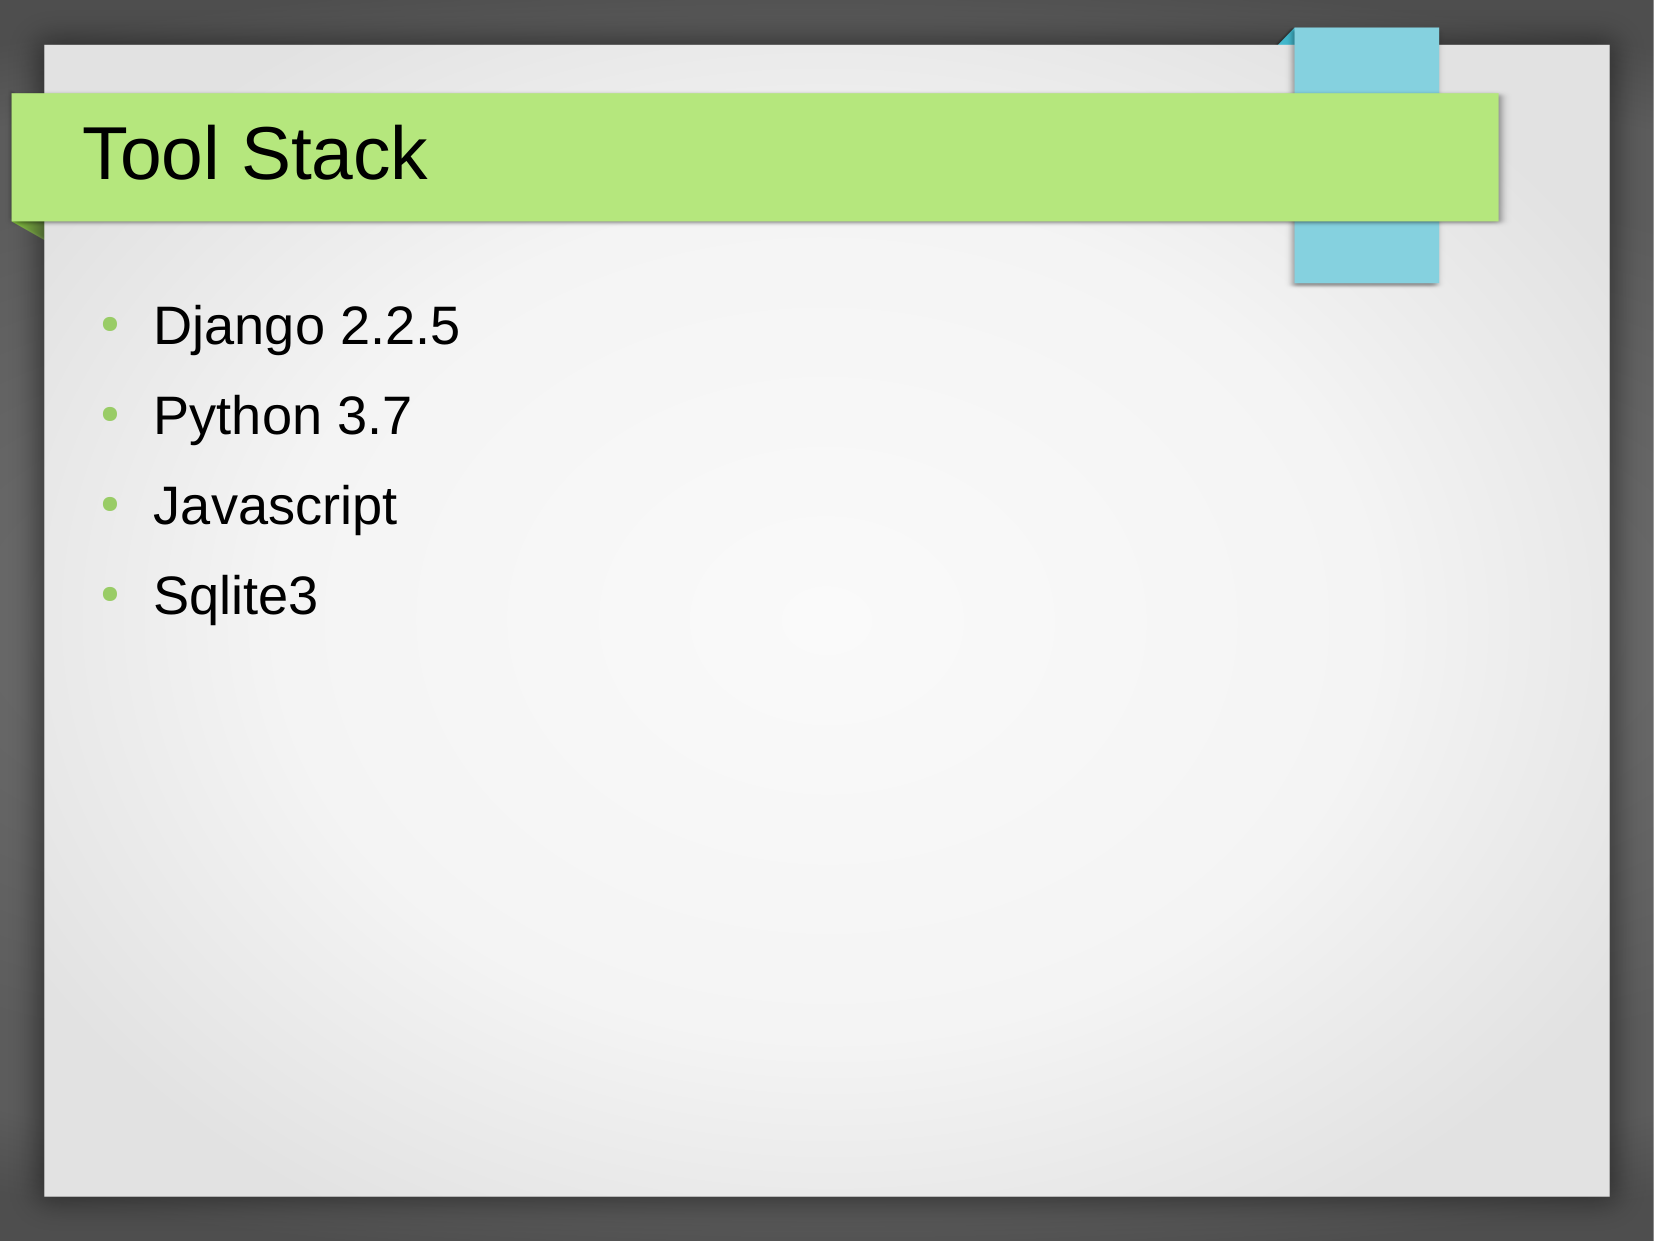

# Tool Stack
Django 2.2.5
Python 3.7
Javascript
Sqlite3